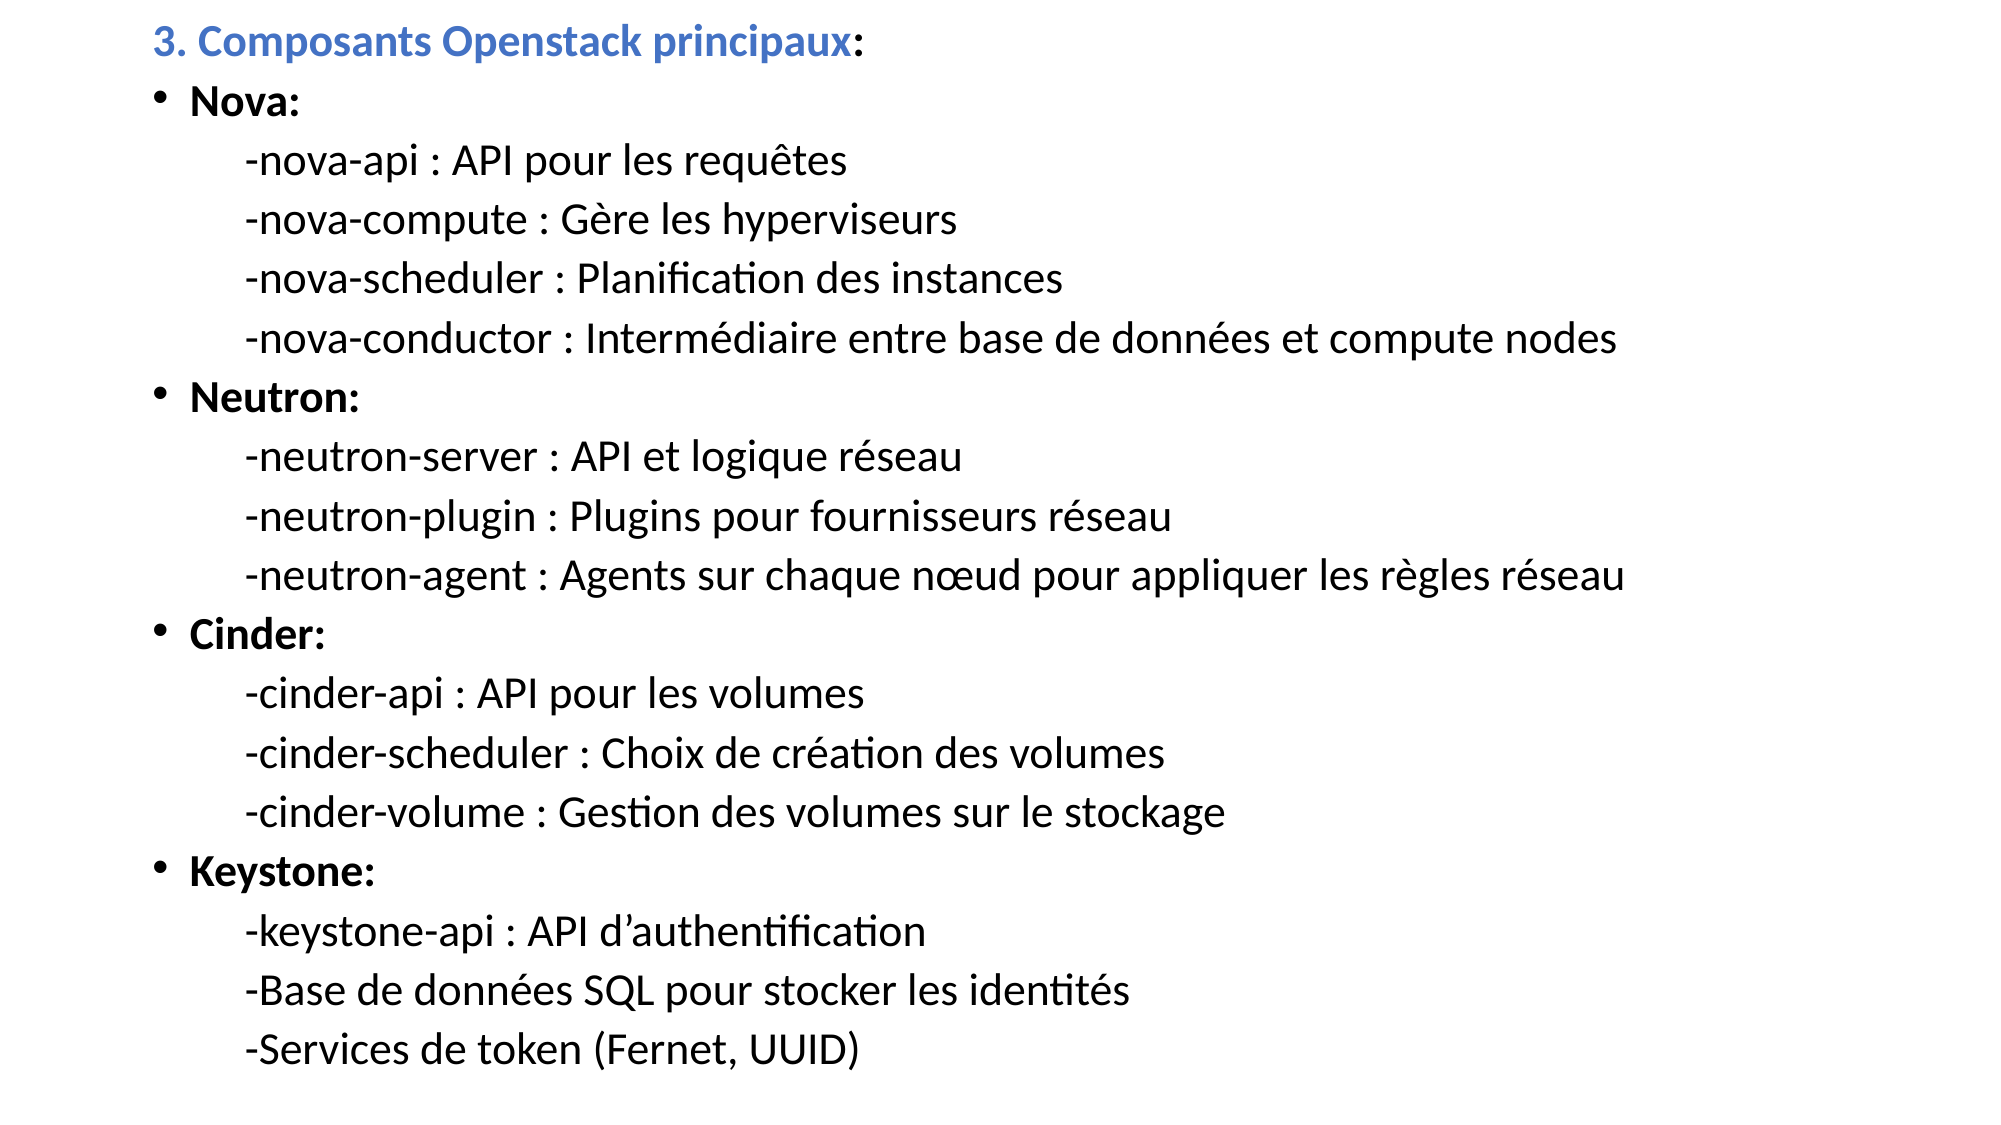

#
3. Composants Openstack principaux:
Nova:
 -nova-api : API pour les requêtes
 -nova-compute : Gère les hyperviseurs
 -nova-scheduler : Planification des instances
 -nova-conductor : Intermédiaire entre base de données et compute nodes
Neutron:
 -neutron-server : API et logique réseau
 -neutron-plugin : Plugins pour fournisseurs réseau
 -neutron-agent : Agents sur chaque nœud pour appliquer les règles réseau
Cinder:
 -cinder-api : API pour les volumes
 -cinder-scheduler : Choix de création des volumes
 -cinder-volume : Gestion des volumes sur le stockage
Keystone:
 -keystone-api : API d’authentification
 -Base de données SQL pour stocker les identités
 -Services de token (Fernet, UUID)